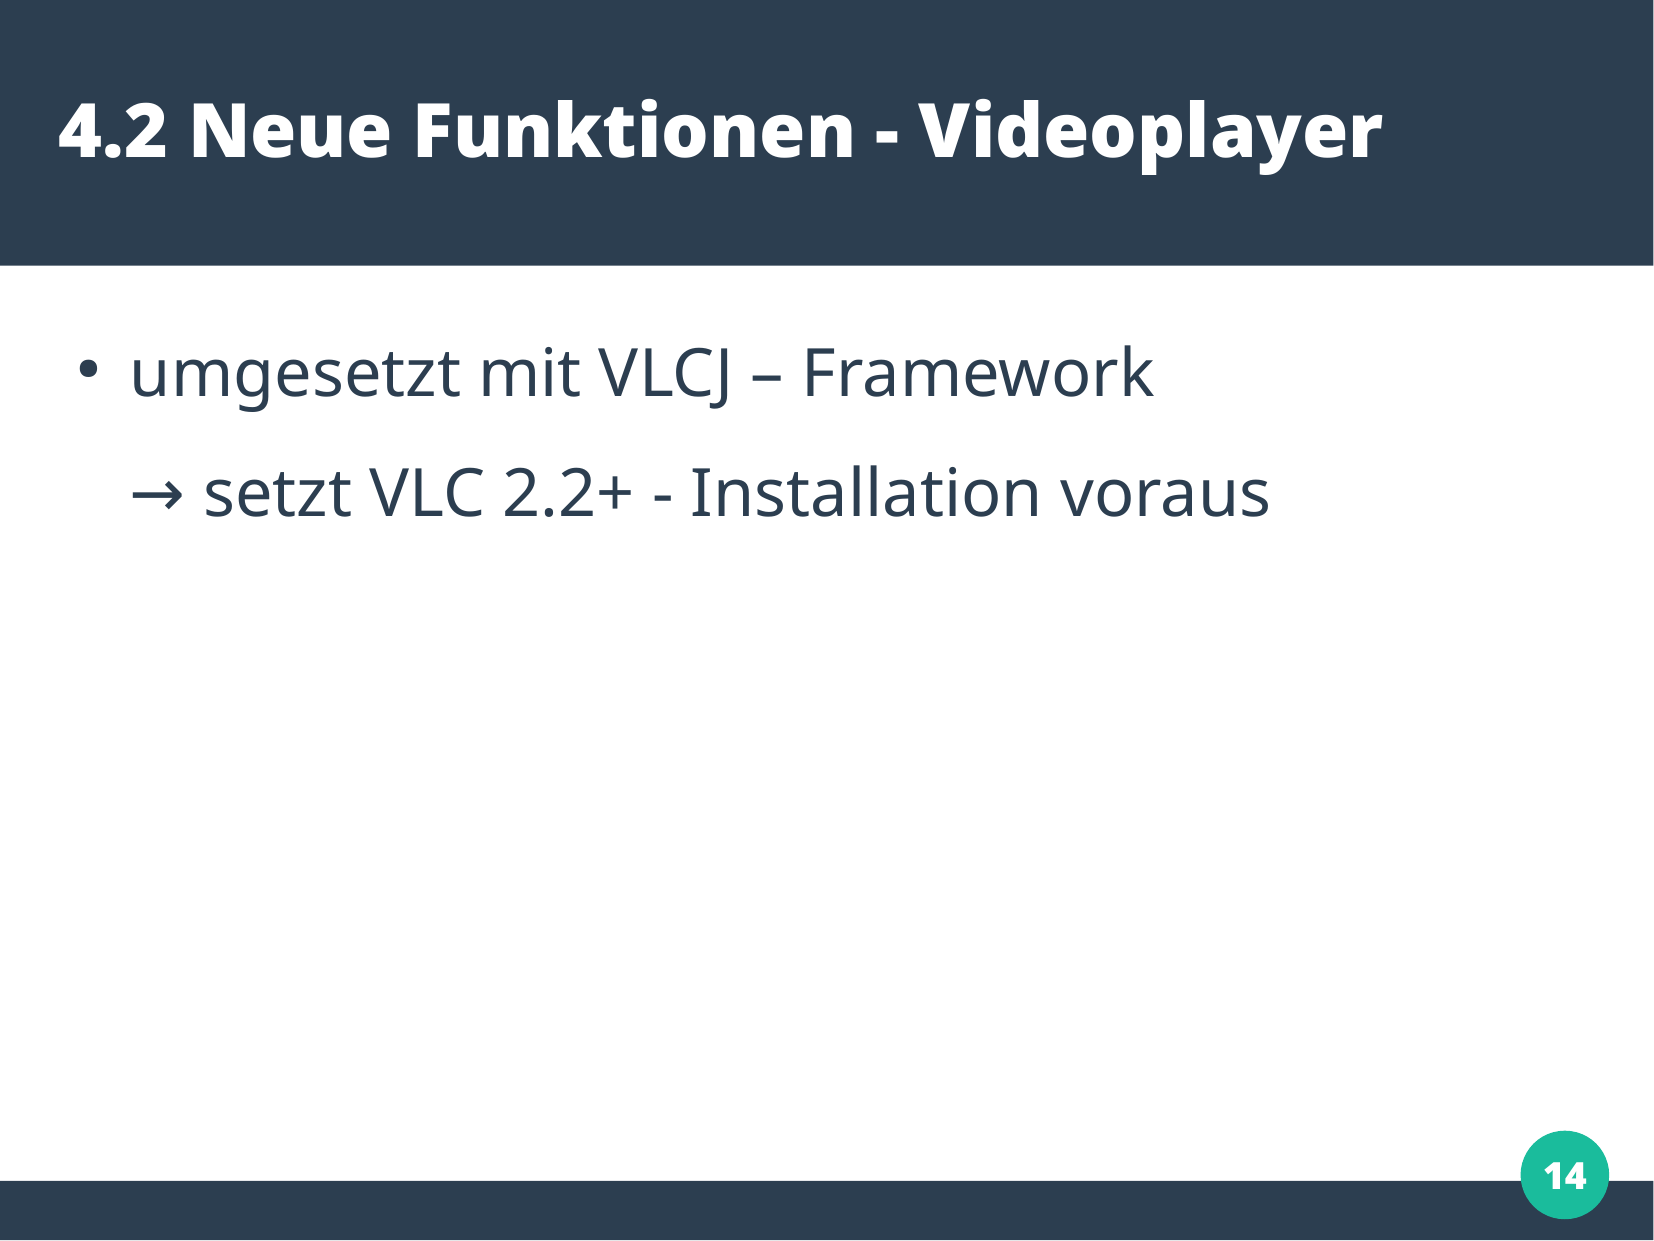

# 4.2 Neue Funktionen - Videoplayer
umgesetzt mit VLCJ – Framework
→ setzt VLC 2.2+ - Installation voraus
14